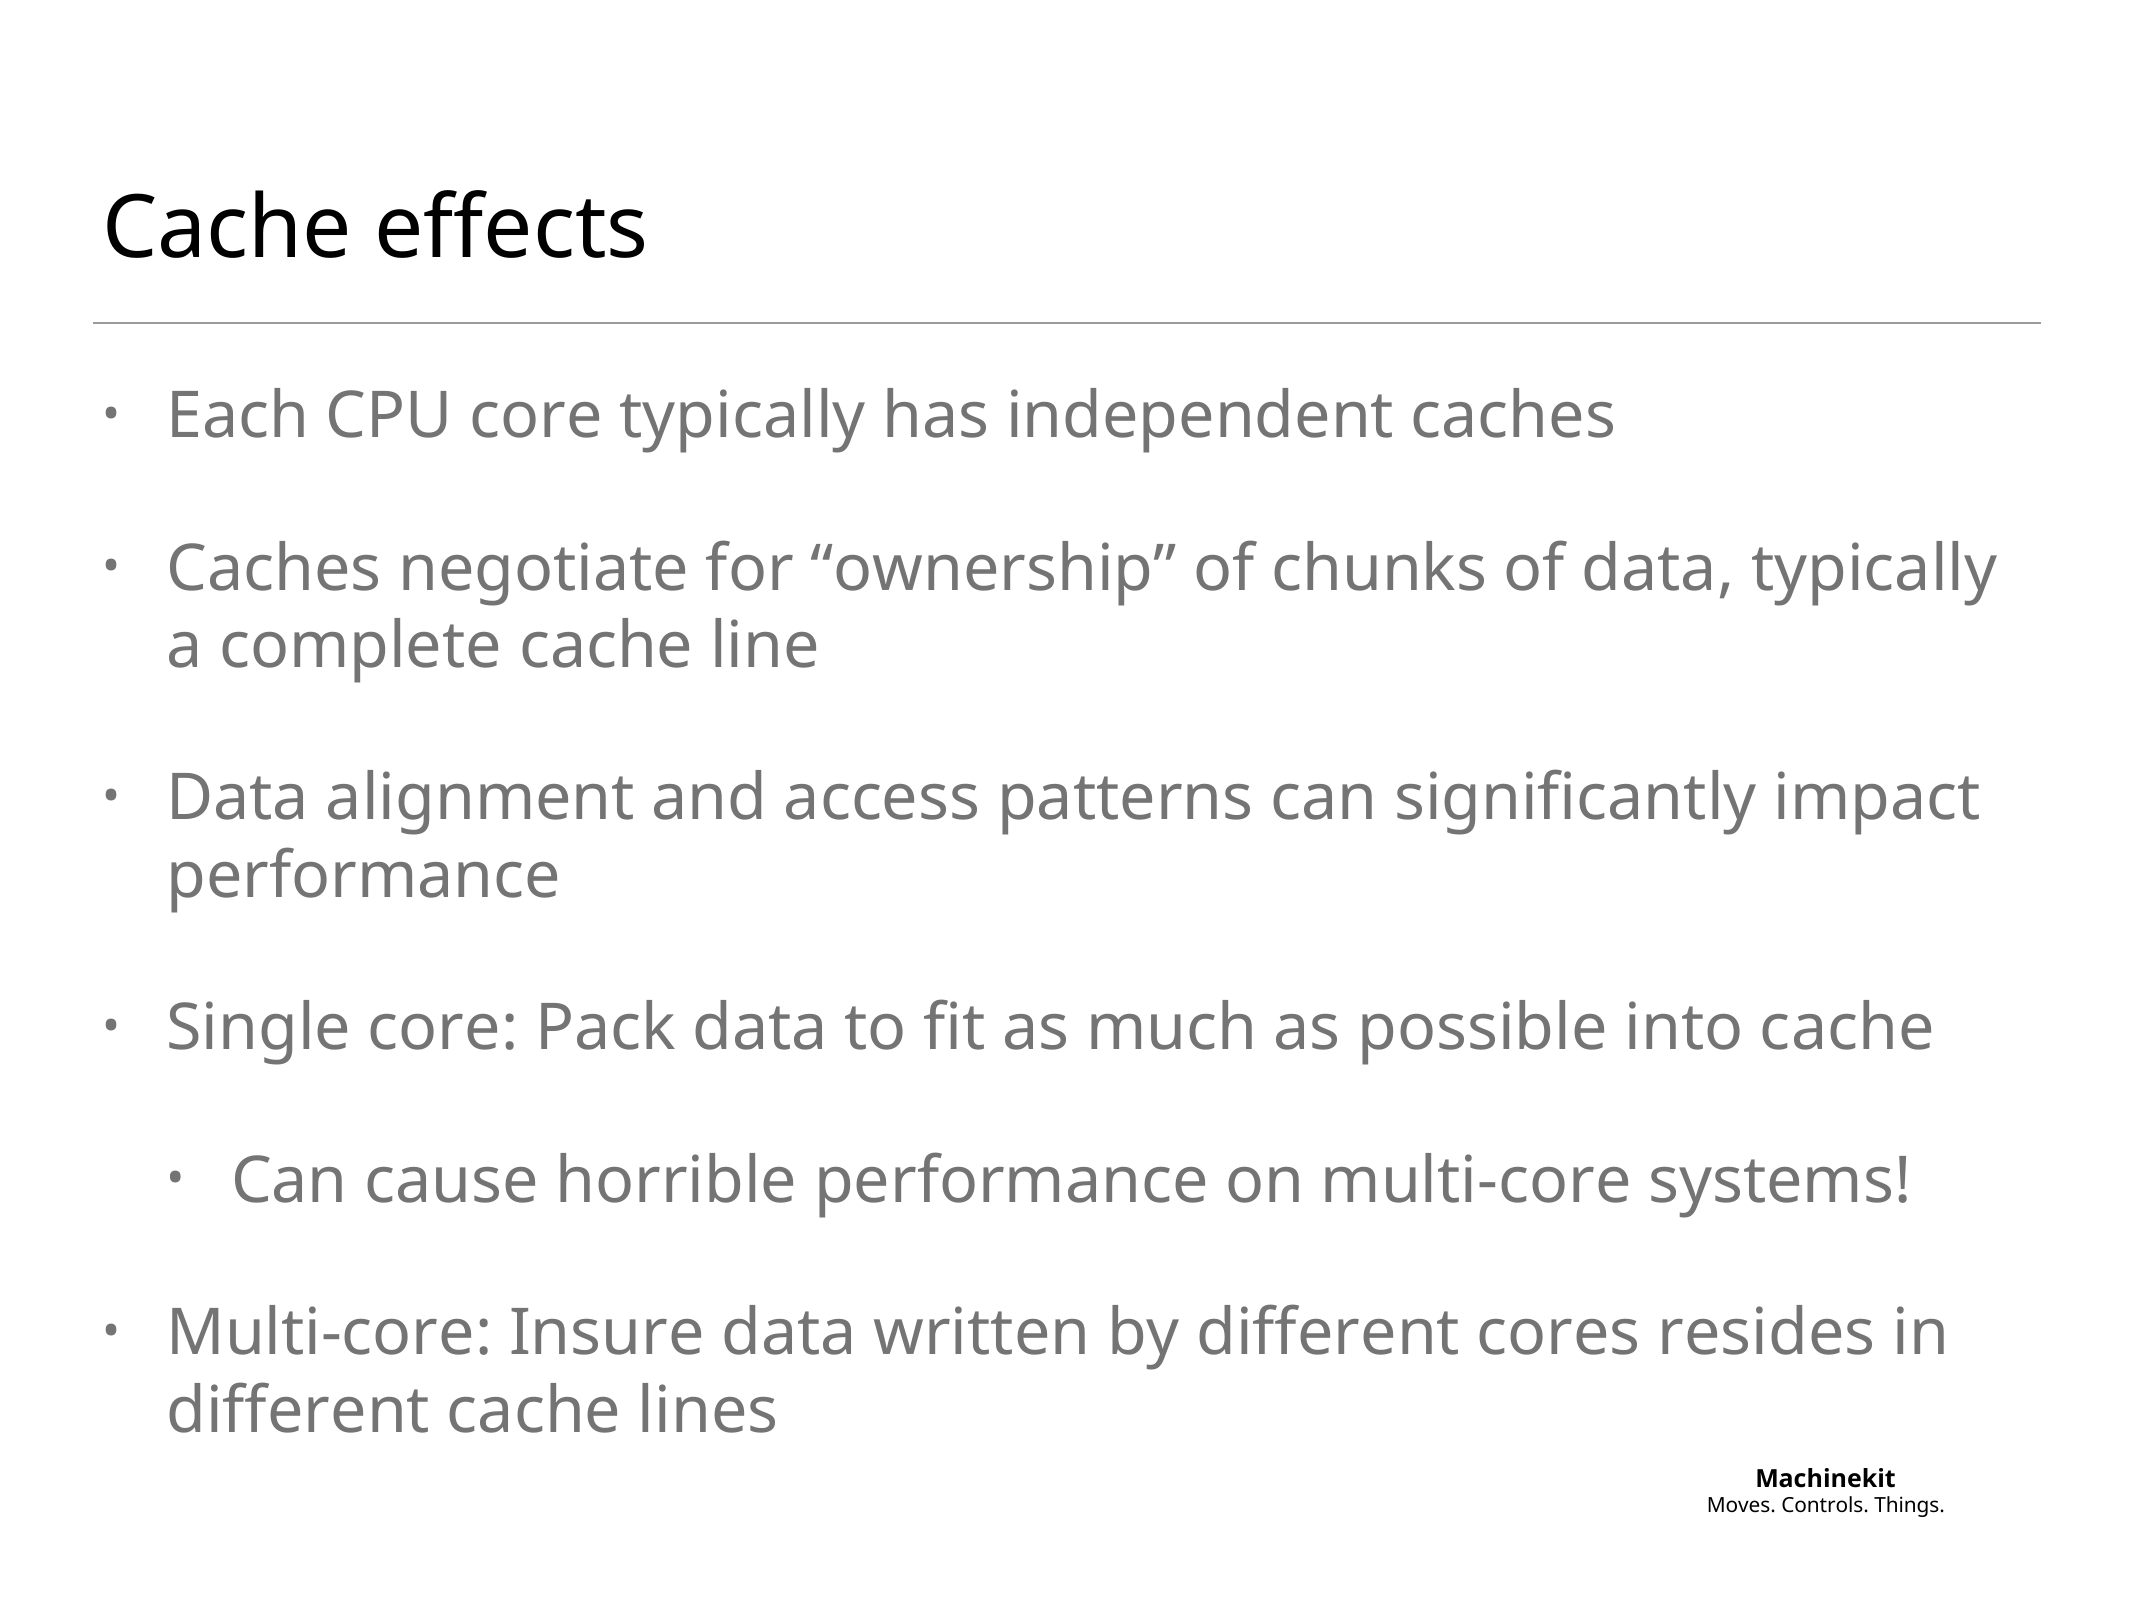

# Cache effects
Each CPU core typically has independent caches
Caches negotiate for “ownership” of chunks of data, typically a complete cache line
Data alignment and access patterns can significantly impact performance
Single core: Pack data to fit as much as possible into cache
Can cause horrible performance on multi-core systems!
Multi-core: Insure data written by different cores resides in different cache lines